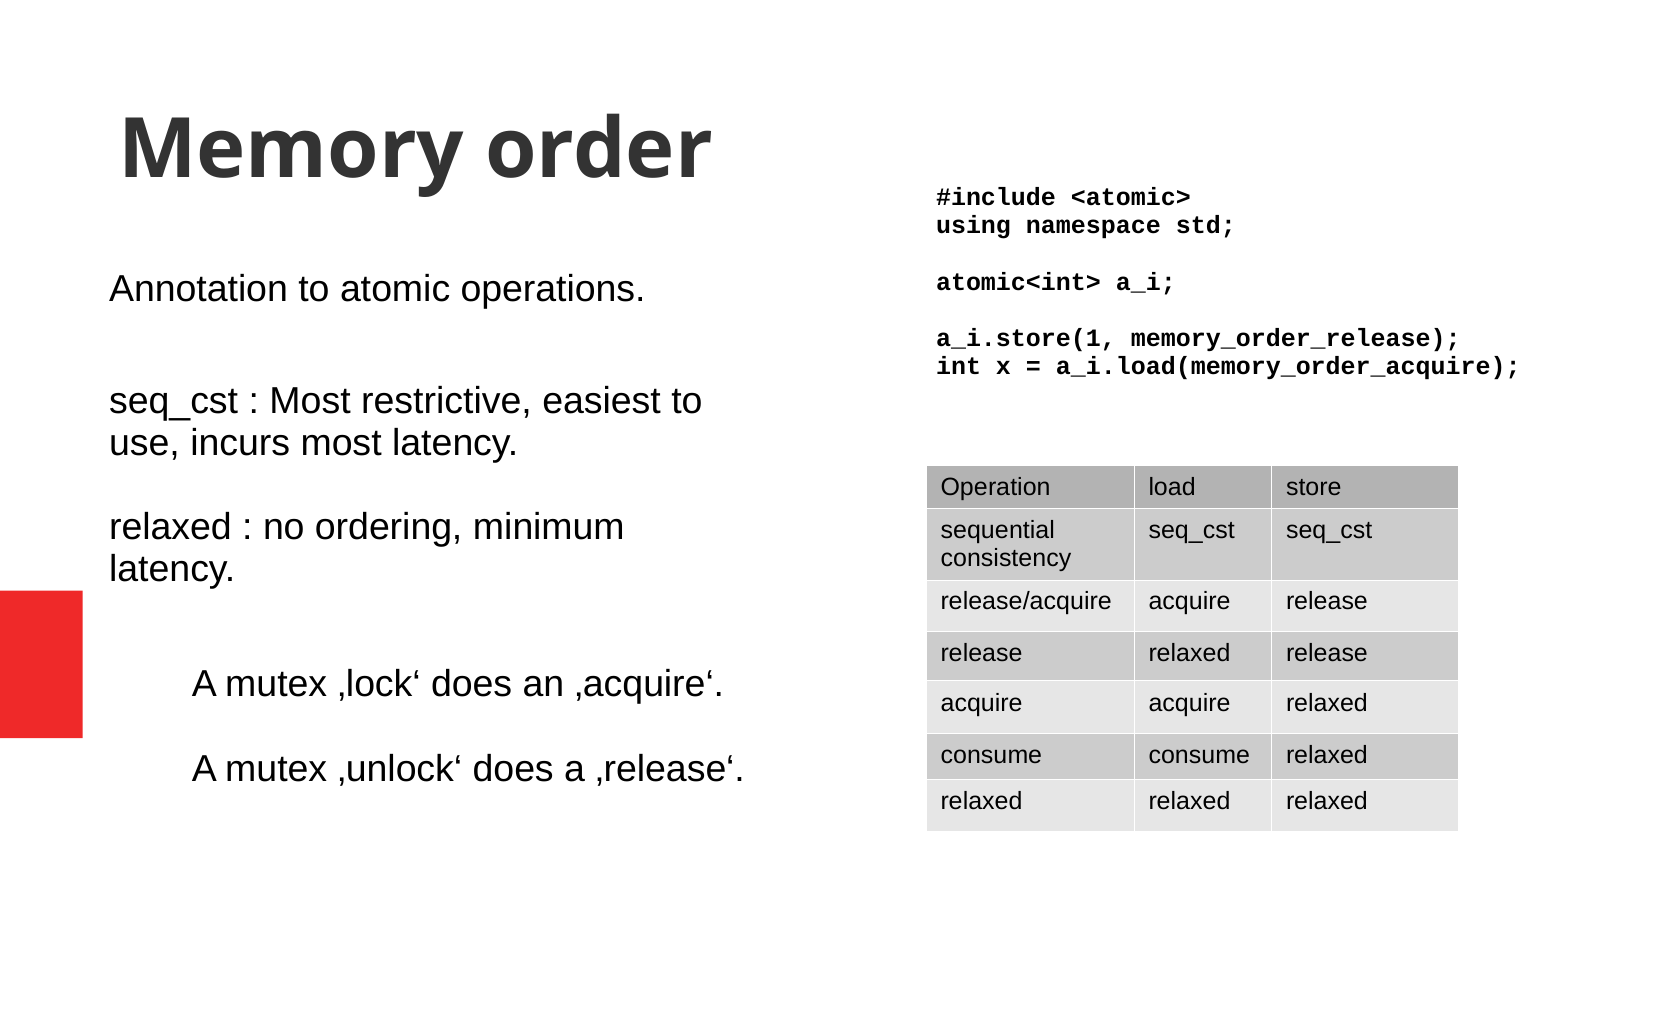

# Memory order
#include <atomic>
using namespace std;
atomic<int> a_i;
a_i.store(1, memory_order_release);
int x = a_i.load(memory_order_acquire);
Annotation to atomic operations.
seq_cst : Most restrictive, easiest to use, incurs most latency.
relaxed : no ordering, minimum latency.
| Operation | load | store |
| --- | --- | --- |
| sequential consistency | seq\_cst | seq\_cst |
| release/acquire | acquire | release |
| release | relaxed | release |
| acquire | acquire | relaxed |
| consume | consume | relaxed |
| relaxed | relaxed | relaxed |
A mutex ‚lock‘ does an ‚acquire‘.
A mutex ‚unlock‘ does a ‚release‘.